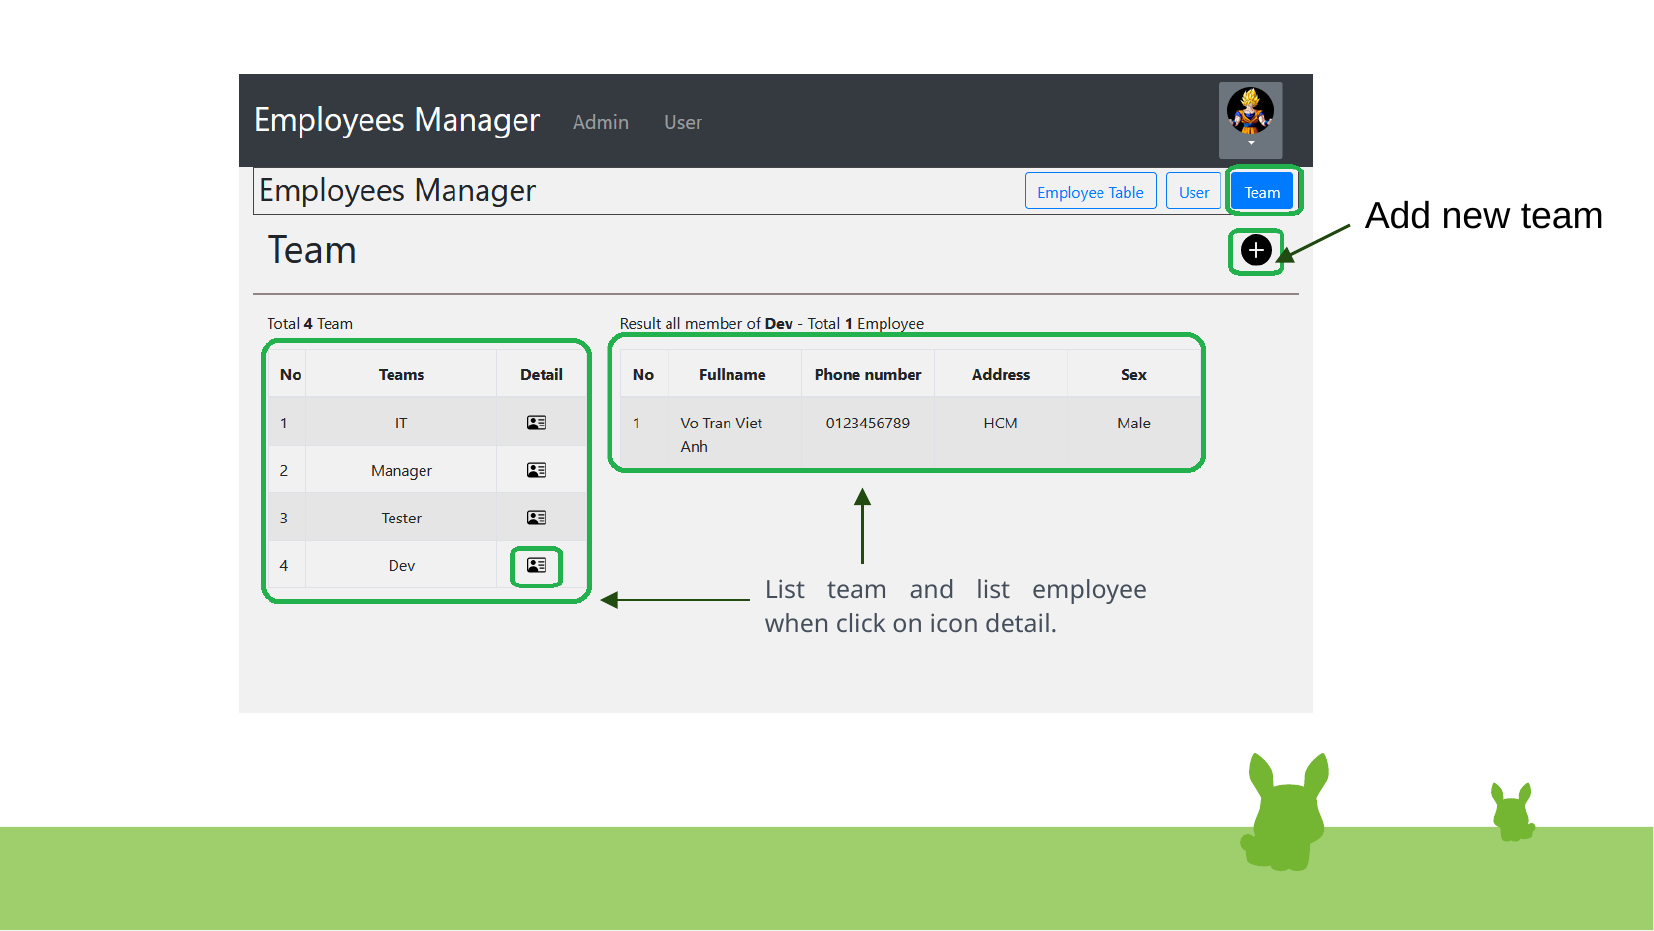

Add new team
List team and list employee when click on icon detail.